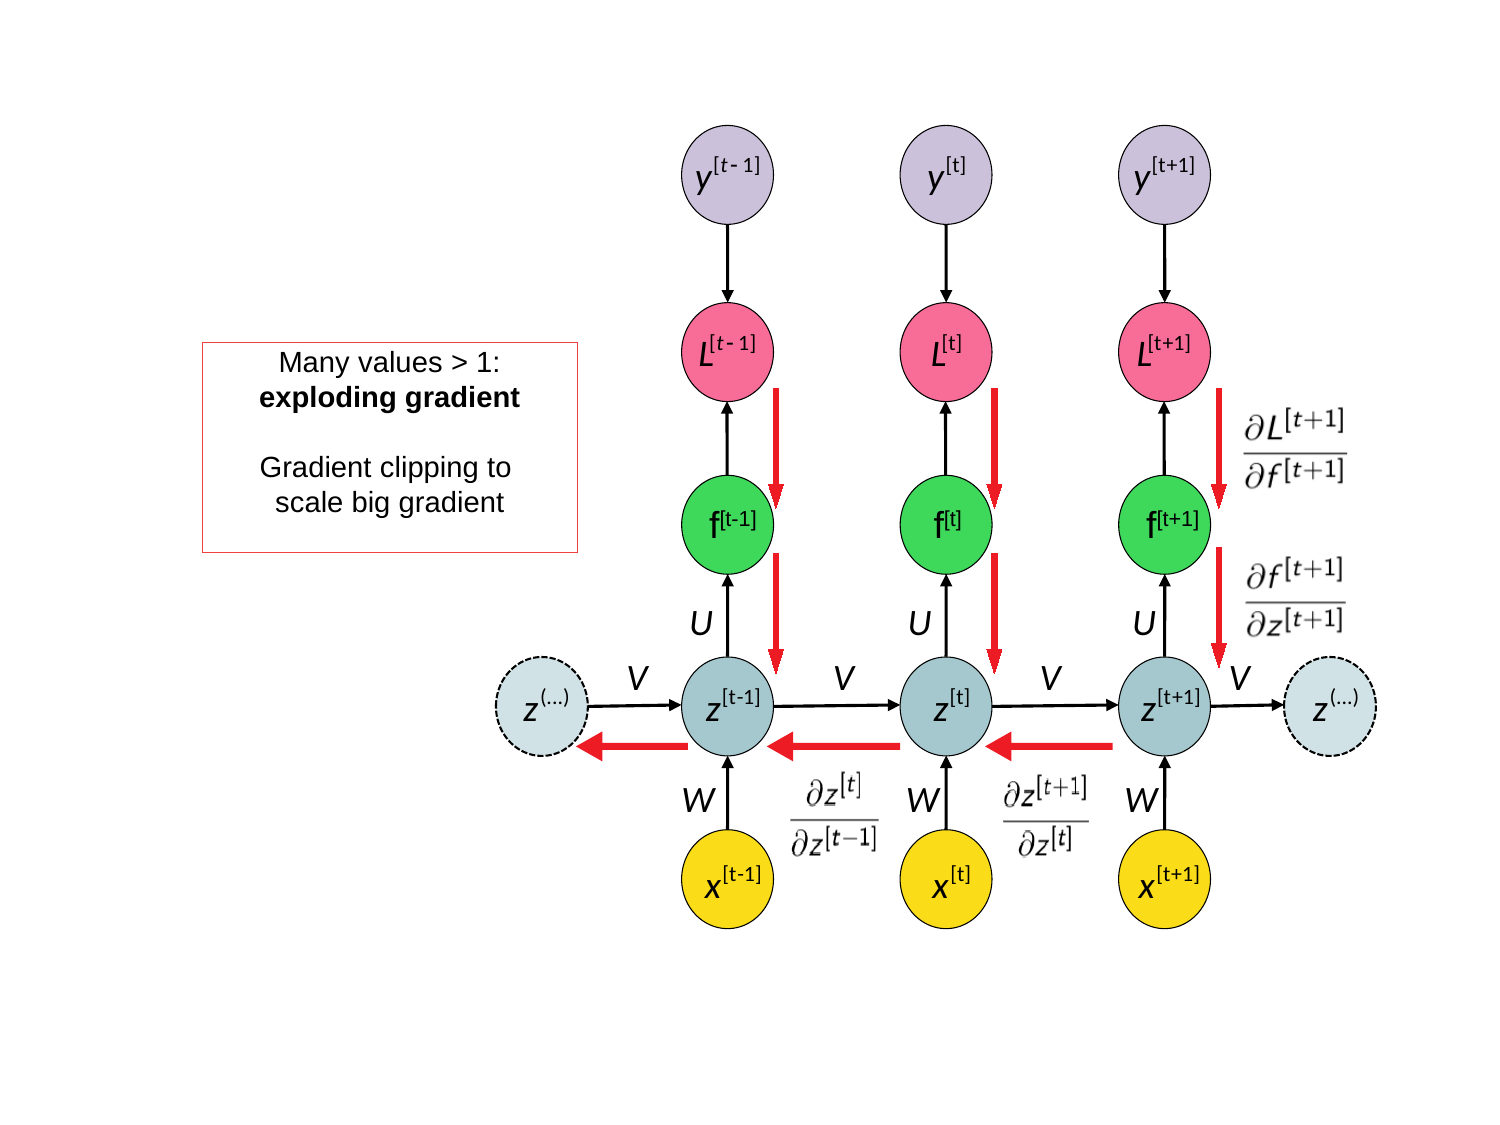

Many values > 1:
exploding gradient
Gradient clipping to
scale big gradient
f[t-1]
f[t]
f[t+1]